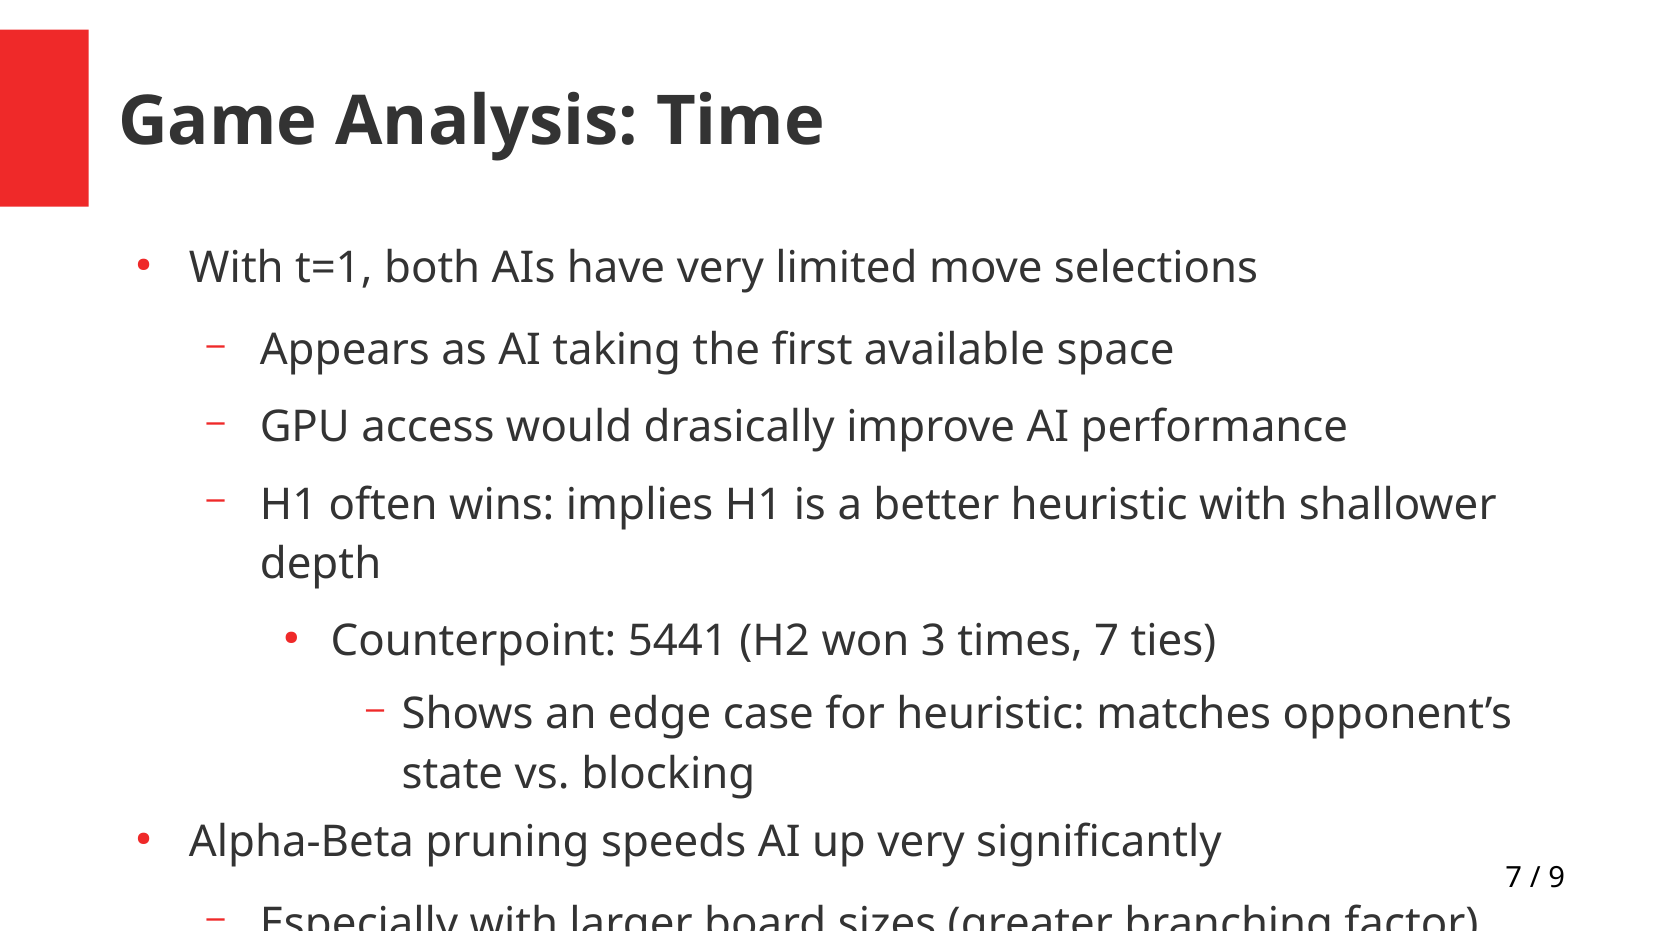

# Game Analysis: Time
With t=1, both AIs have very limited move selections
Appears as AI taking the first available space
GPU access would drasically improve AI performance
H1 often wins: implies H1 is a better heuristic with shallower depth
Counterpoint: 5441 (H2 won 3 times, 7 ties)
Shows an edge case for heuristic: matches opponent’s state vs. blocking
Alpha-Beta pruning speeds AI up very significantly
Especially with larger board sizes (greater branching factor)
7